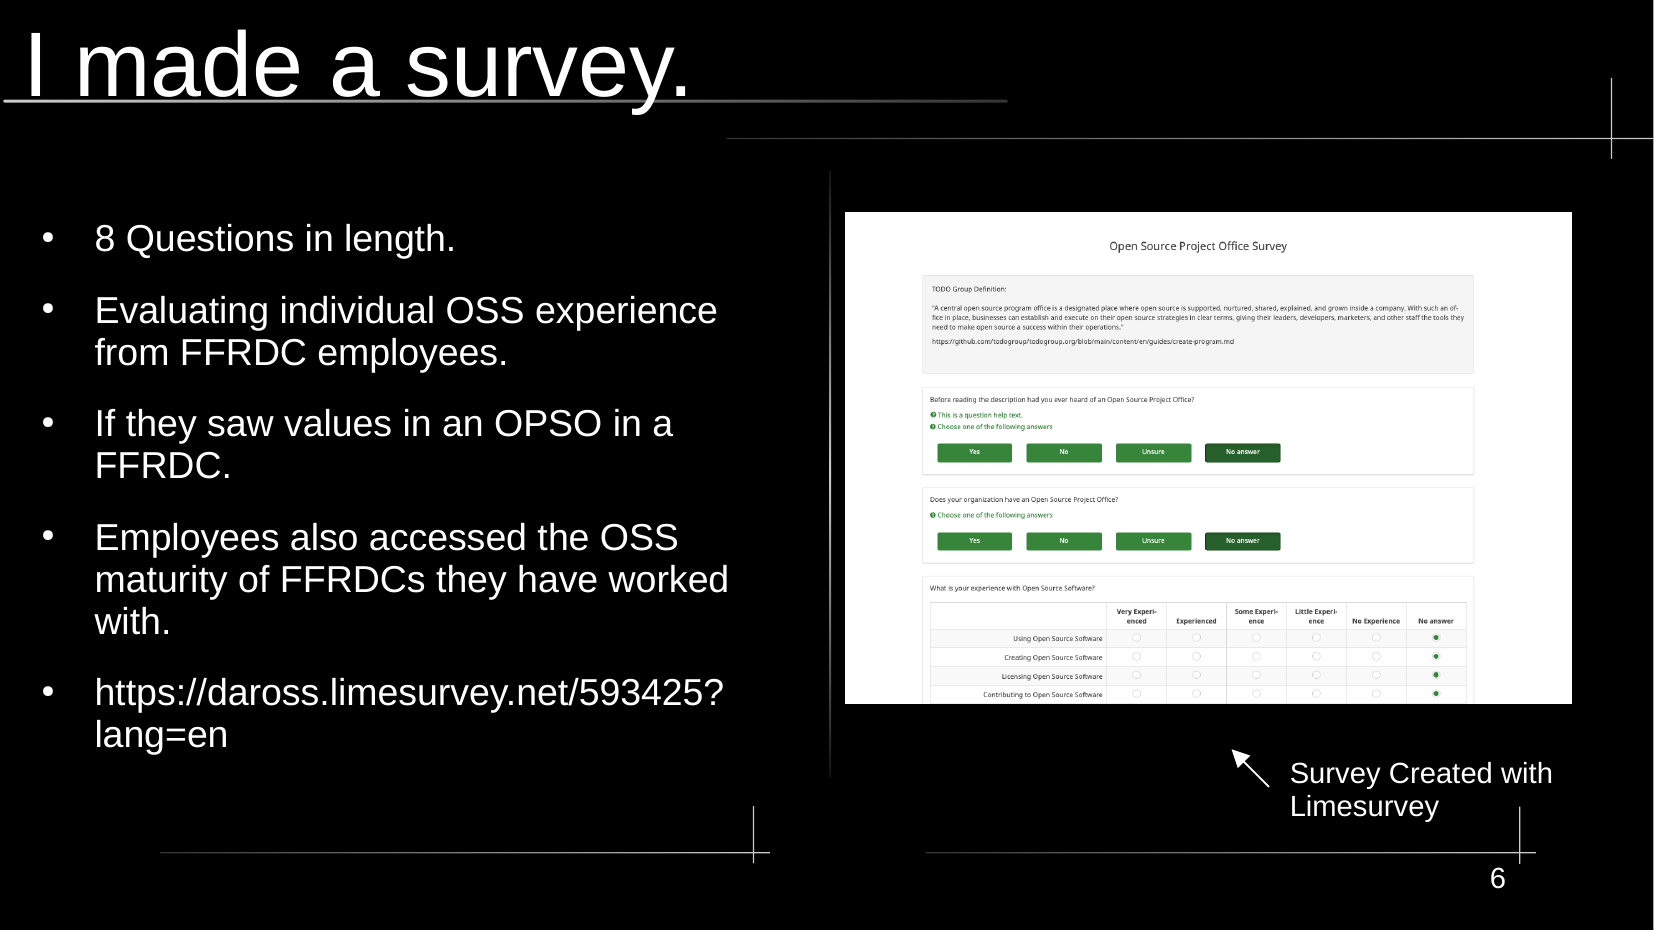

# I made a survey.
8 Questions in length.
Evaluating individual OSS experience from FFRDC employees.
If they saw values in an OPSO in a FFRDC.
Employees also accessed the OSS maturity of FFRDCs they have worked with.
https://daross.limesurvey.net/593425?lang=en
Survey Created with
Limesurvey
6